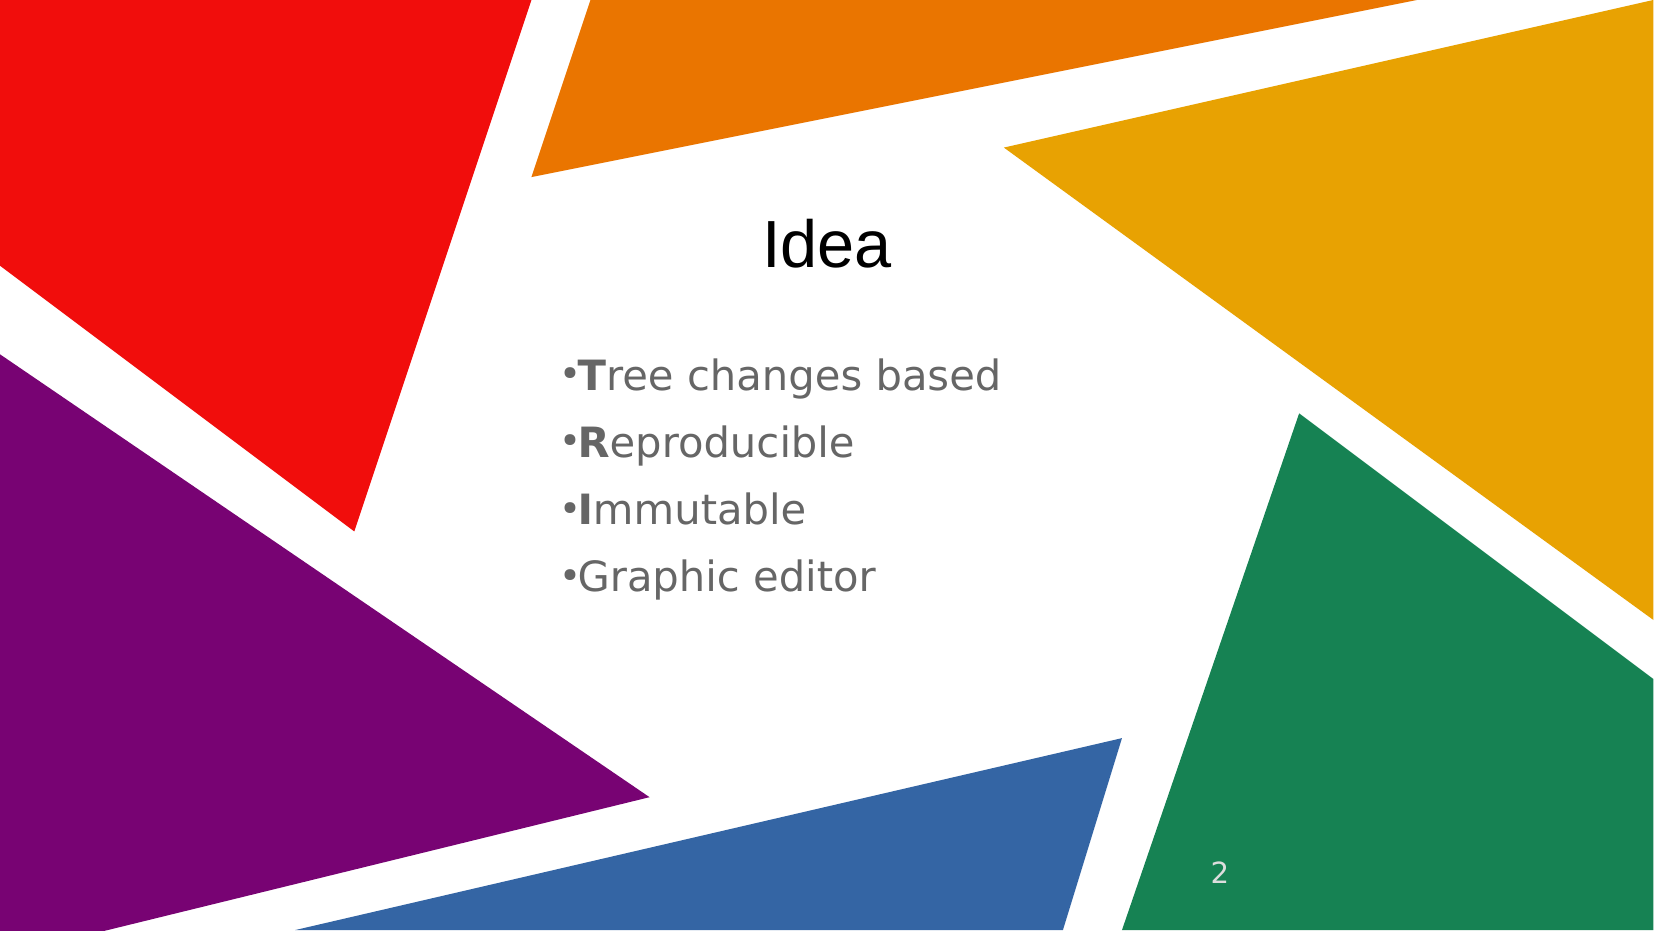

# Idea
Tree changes based
Reproducible
Immutable
Graphic editor